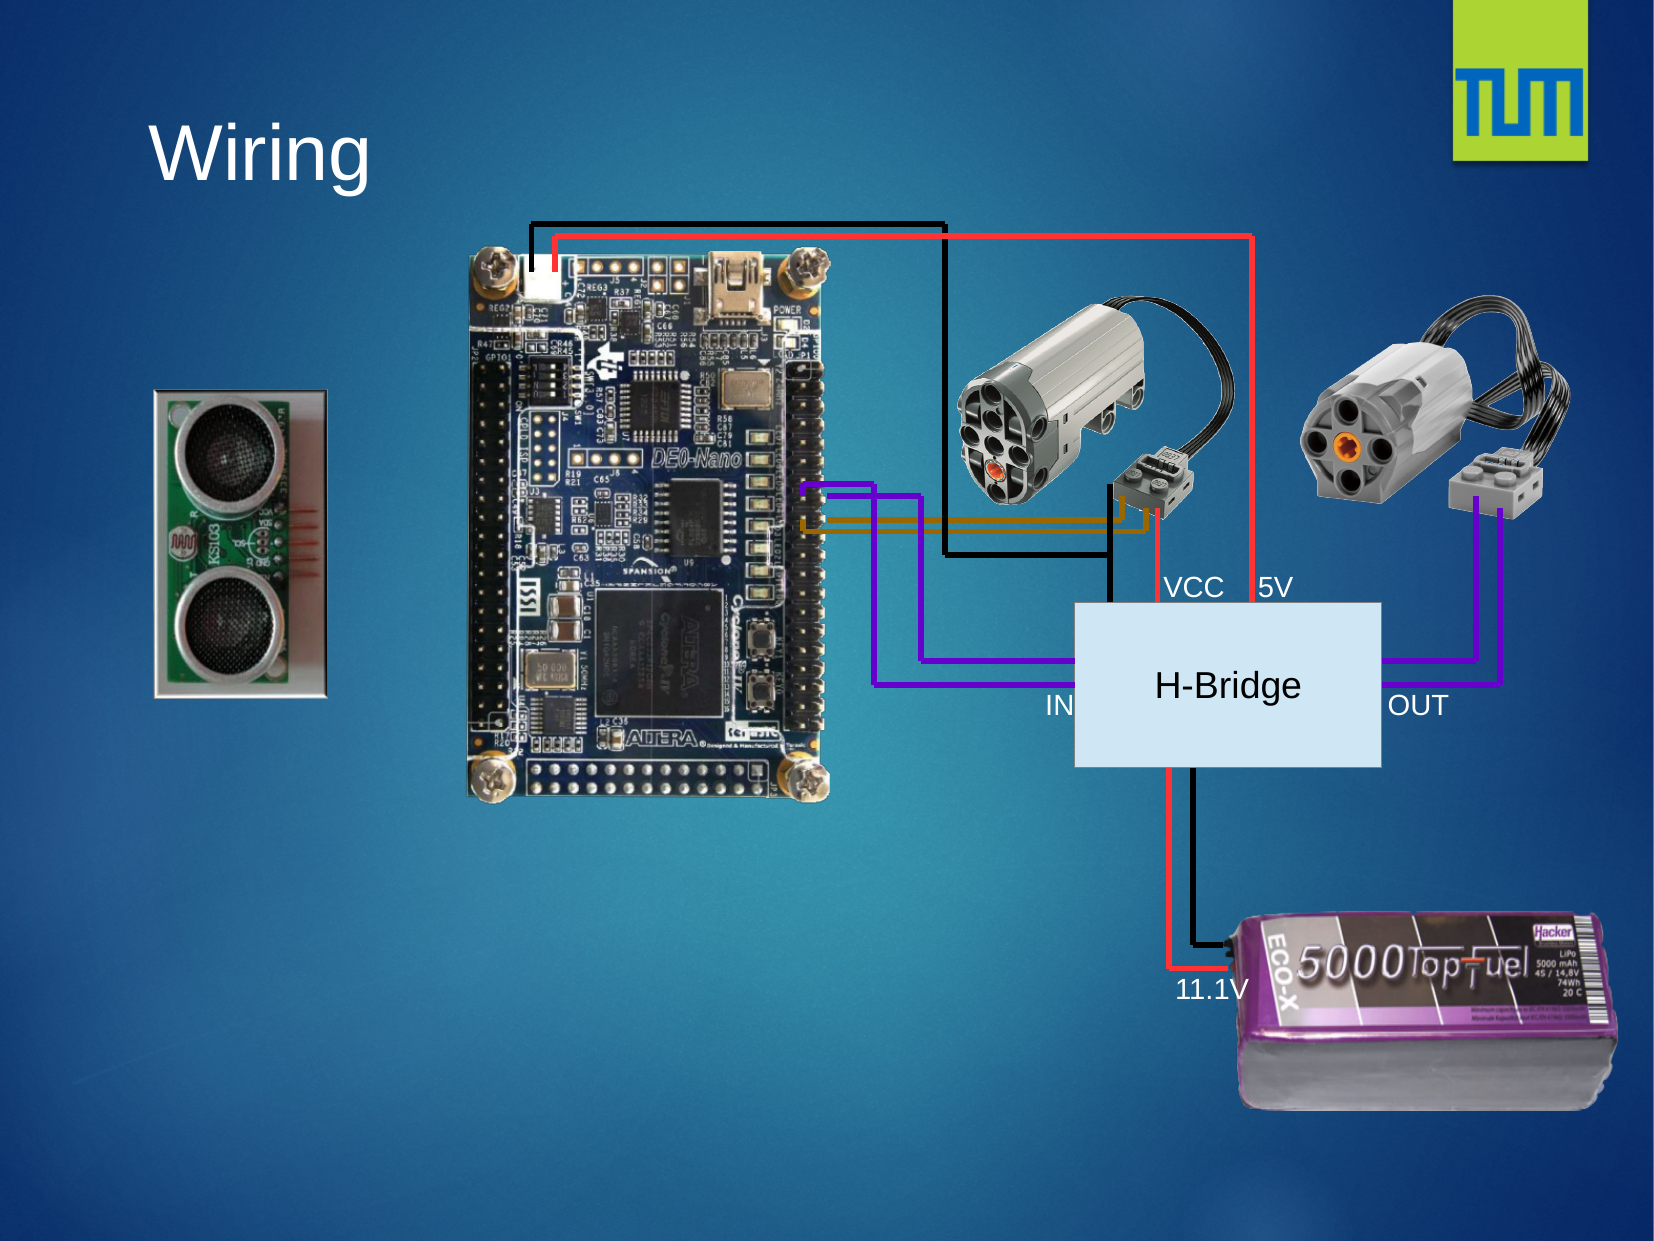

# Wiring
VCC
5V
H-Bridge
IN
OUT
11.1V